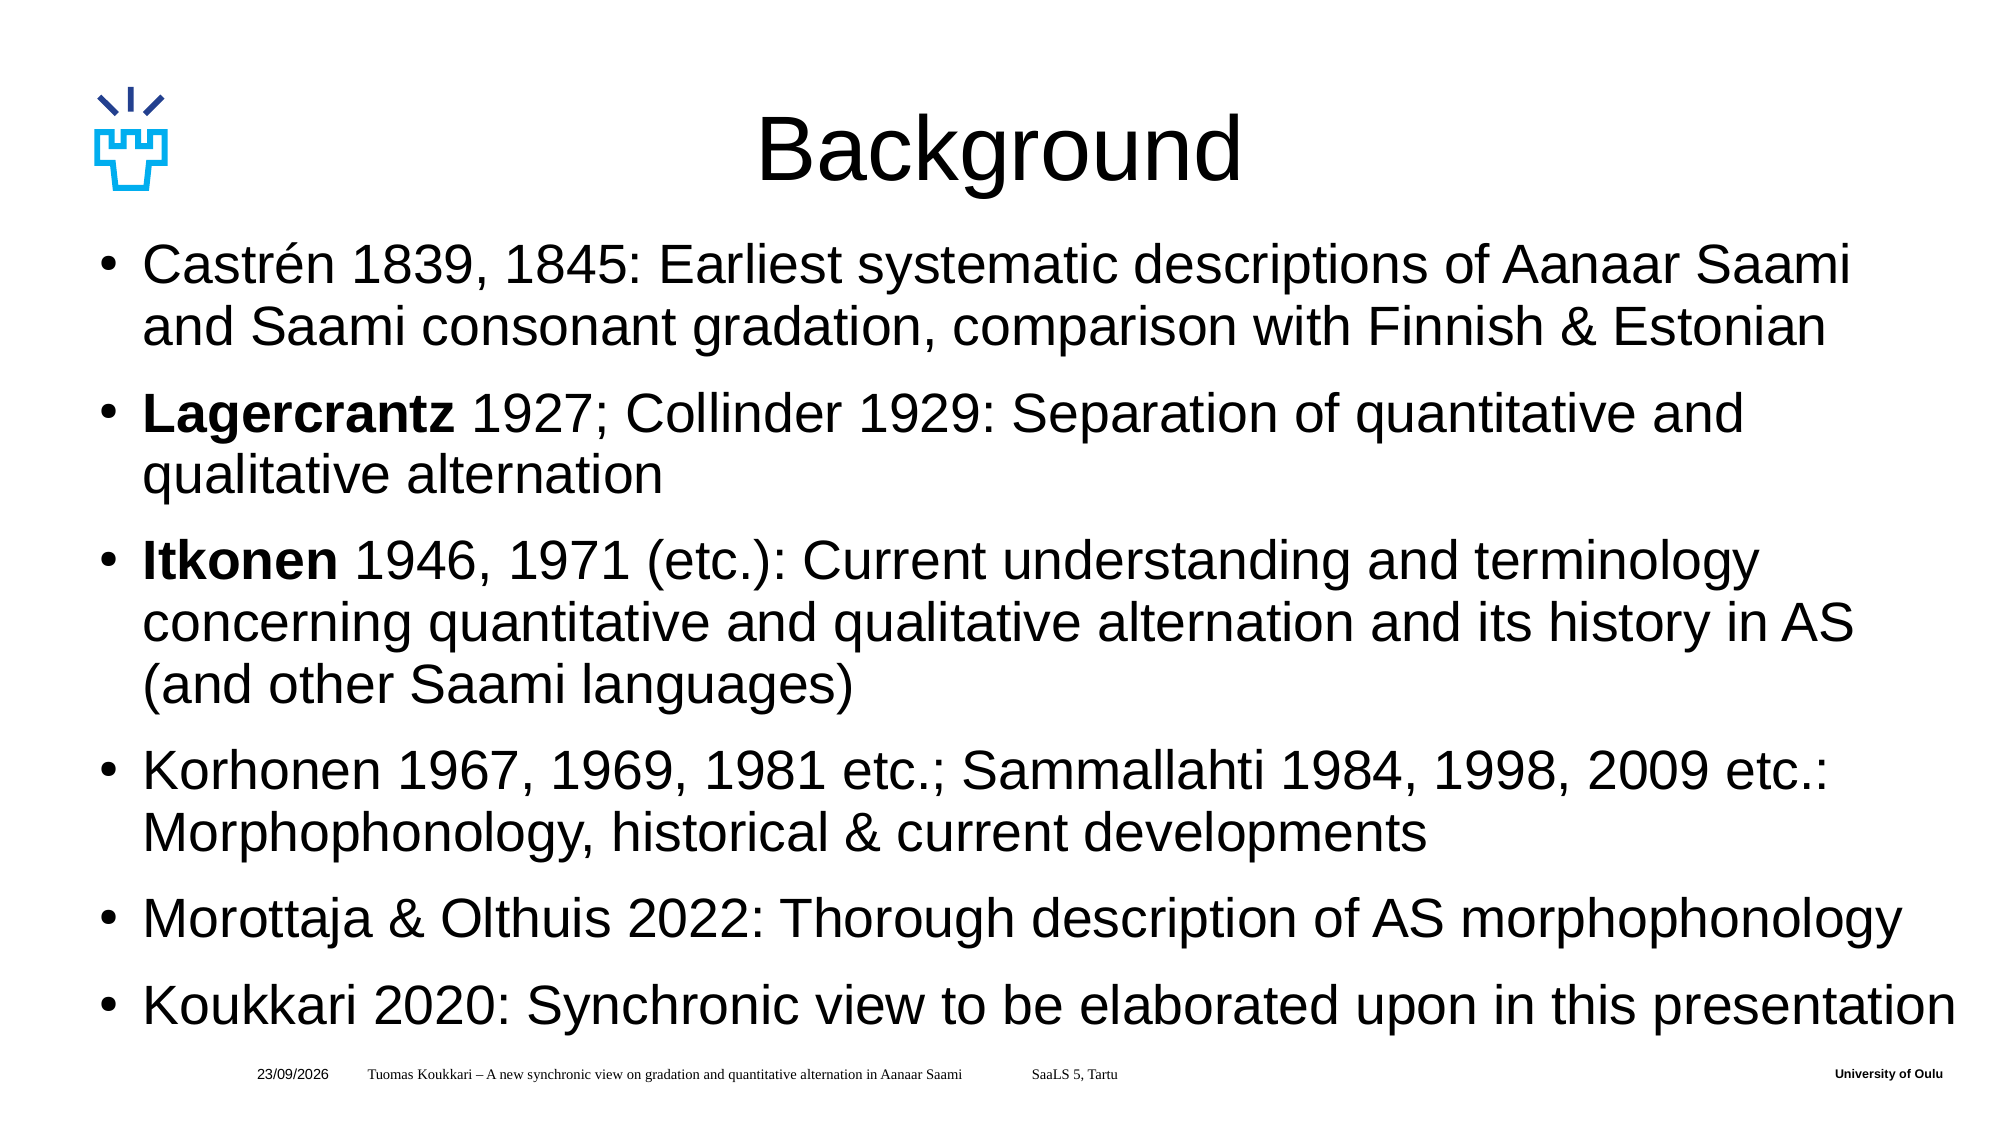

# Background
Castrén 1839, 1845: Earliest systematic descriptions of Aanaar Saami
and Saami consonant gradation, comparison with Finnish & Estonian
Lagercrantz 1927; Collinder 1929: Separation of quantitative and qualitative alternation
Itkonen 1946, 1971 (etc.): Current understanding and terminology concerning quantitative and qualitative alternation and its history in AS (and other Saami languages)
Korhonen 1967, 1969, 1981 etc.; Sammallahti 1984, 1998, 2009 etc.: Morphophonology, historical & current developments
Morottaja & Olthuis 2022: Thorough description of AS morphophonology
Koukkari 2020: Synchronic view to be elaborated upon in this presentation
https://github.com/tkoukkar/anaraskiela/blob/master/Koukkari_Tuomas-CIFUXIII-oovdanpyehtim.pdf